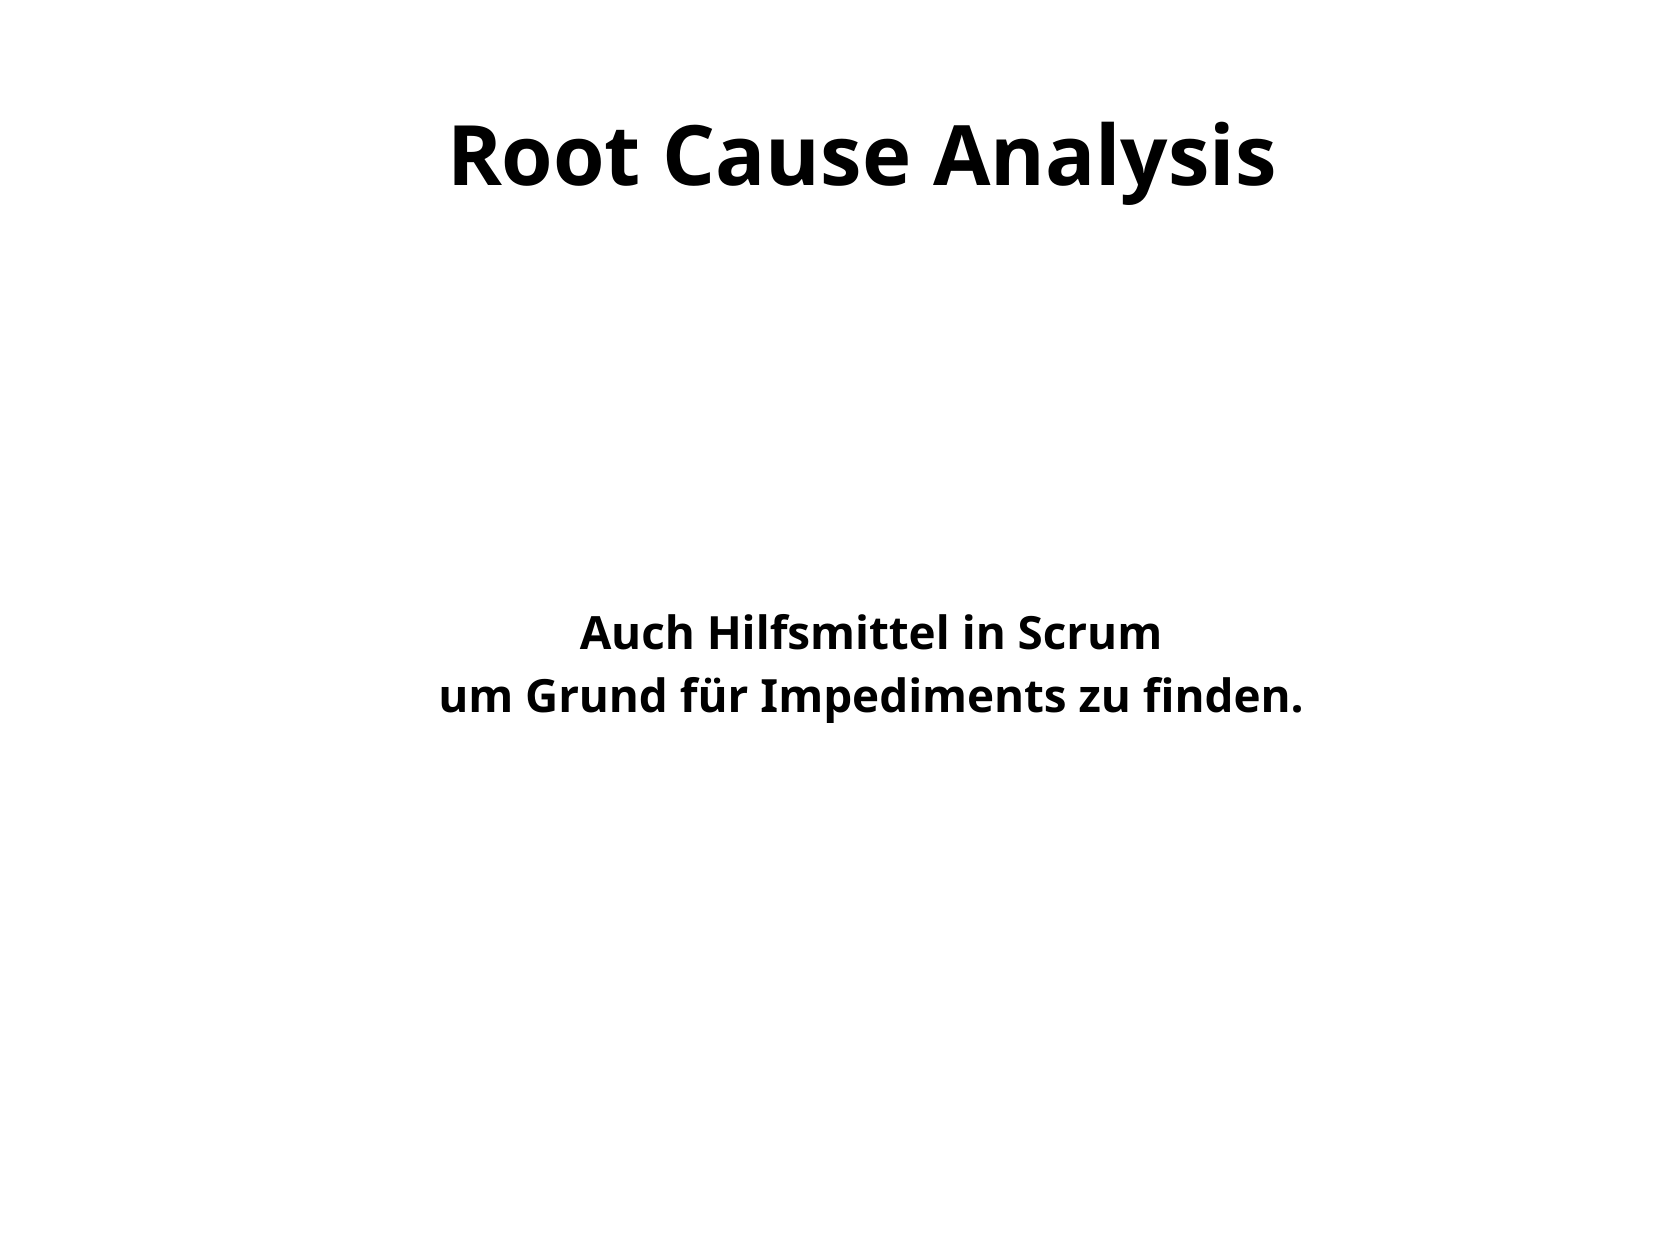

# Root Cause Analysis
Auch Hilfsmittel in Scrum
um Grund für Impediments zu finden.